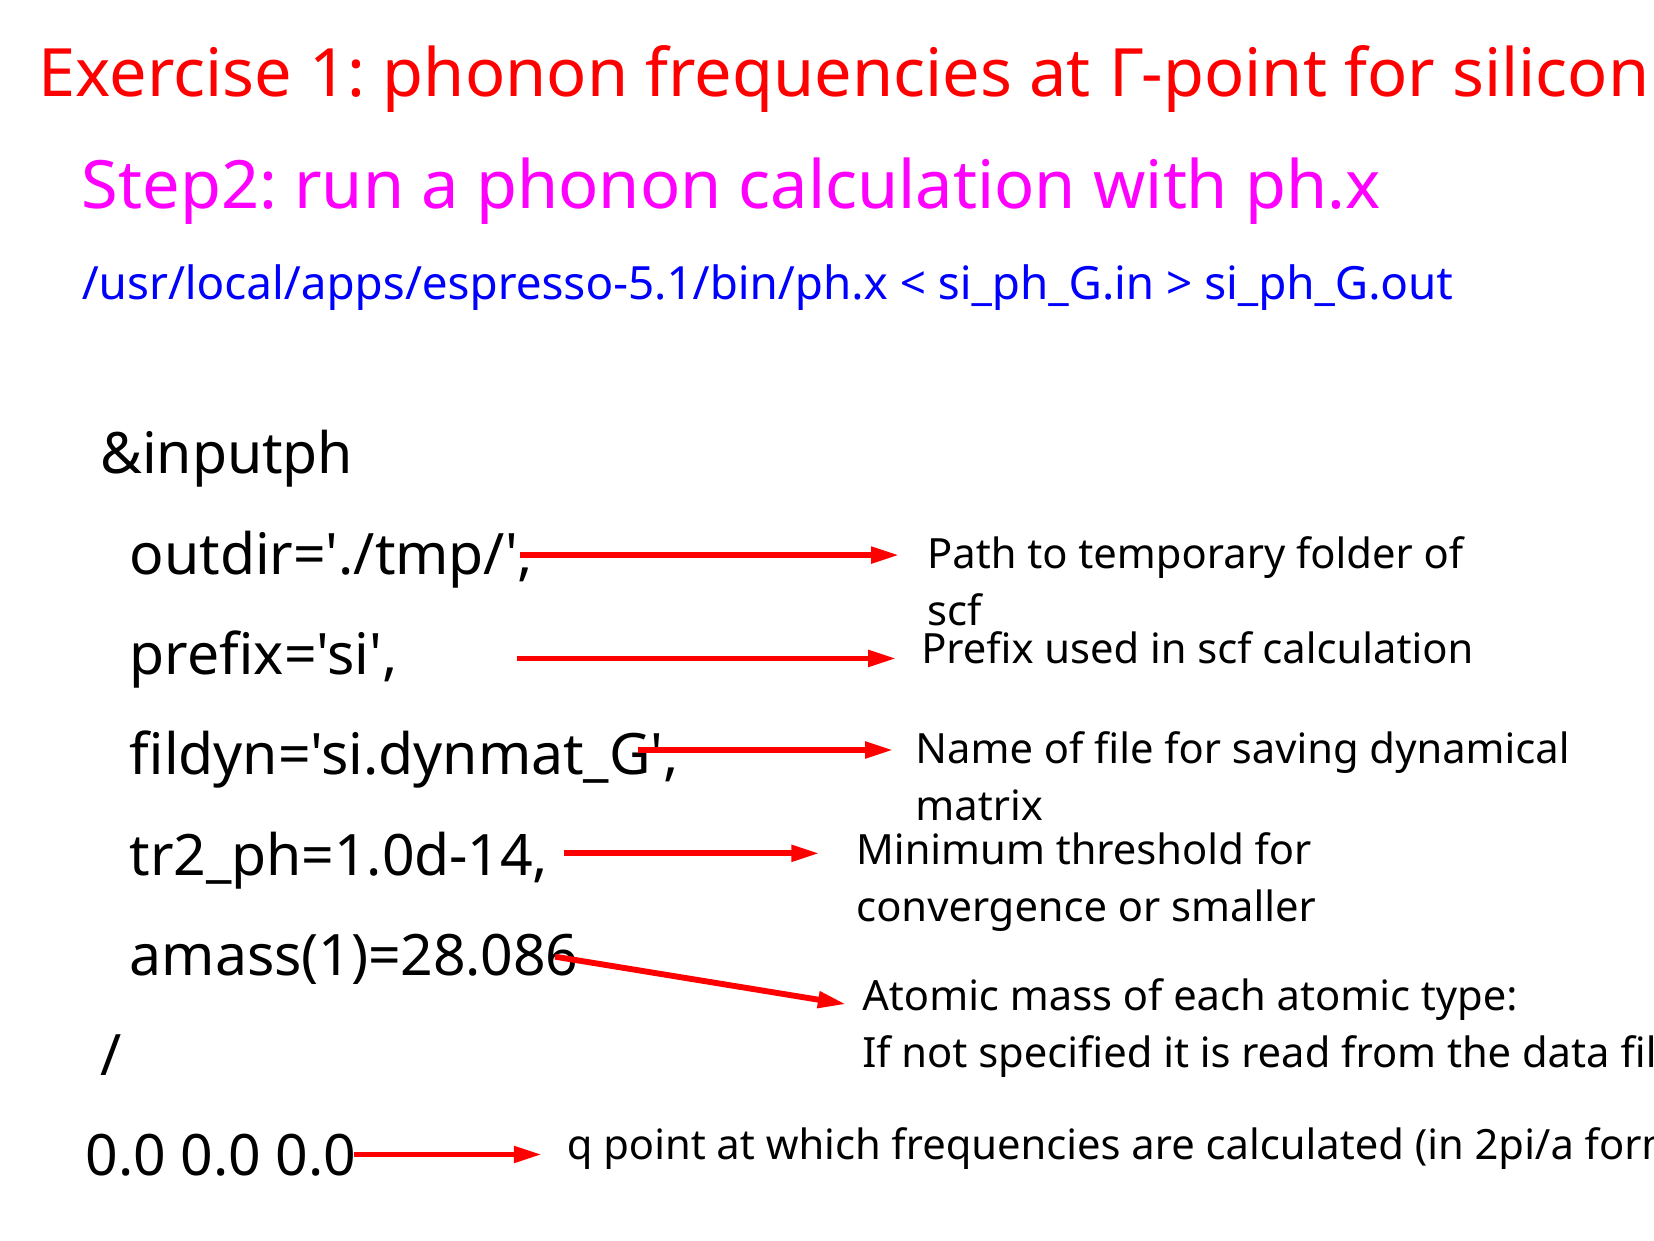

# Exercise 1: phonon frequencies at Γ-point for silicon
Step2: run a phonon calculation with ph.x
/usr/local/apps/espresso-5.1/bin/ph.x < si_ph_G.in > si_ph_G.out
 &inputph
 outdir='./tmp/',
 prefix='si',
 fildyn='si.dynmat_G',
 tr2_ph=1.0d-14,
 amass(1)=28.086
 /
0.0 0.0 0.0
Path to temporary folder of scf
Prefix used in scf calculation
Name of file for saving dynamical matrix
Minimum threshold for convergence or smaller
Atomic mass of each atomic type:
If not specified it is read from the data file
q point at which frequencies are calculated (in 2pi/a format)